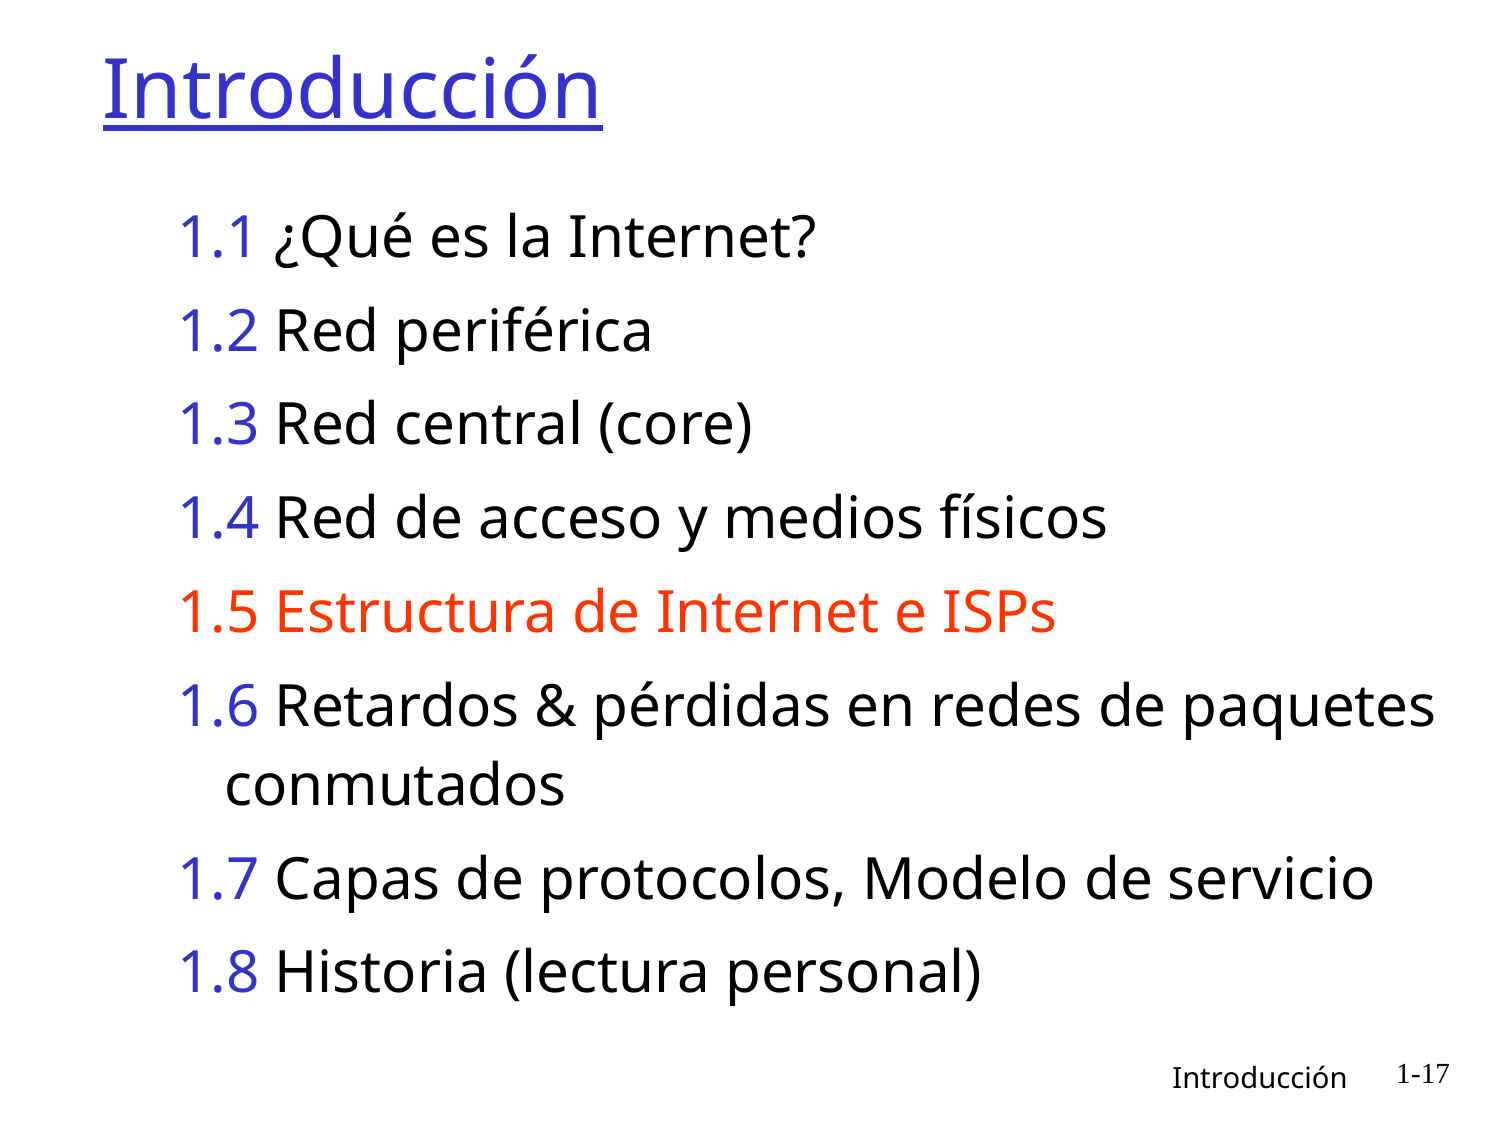

# Introducción
1.1 ¿Qué es la Internet?
1.2 Red periférica
1.3 Red central (core)
1.4 Red de acceso y medios físicos
1.5 Estructura de Internet e ISPs
1.6 Retardos & pérdidas en redes de paquetes conmutados
1.7 Capas de protocolos, Modelo de servicio
1.8 Historia (lectura personal)
ELO322
Introducción
17